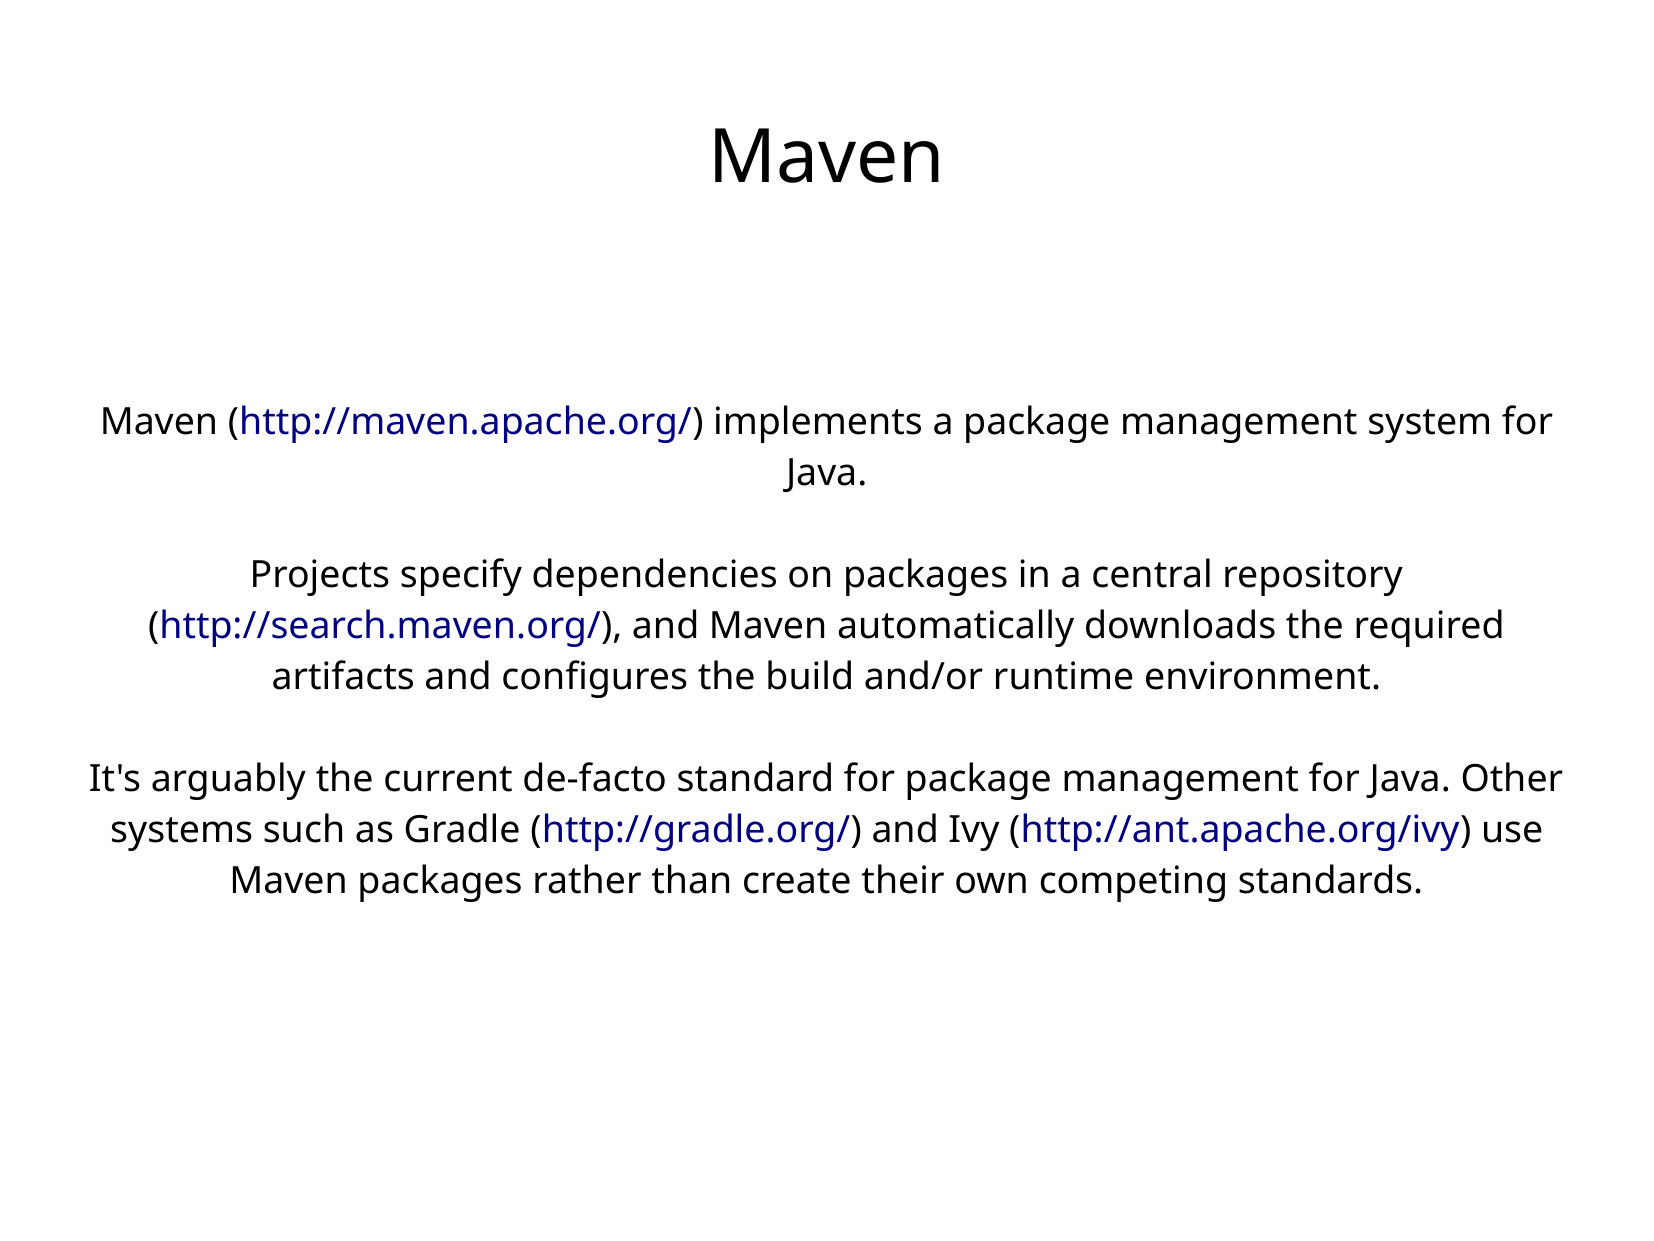

# Maven
Maven (http://maven.apache.org/) implements a package management system for Java.
Projects specify dependencies on packages in a central repository
(http://search.maven.org/), and Maven automatically downloads the required artifacts and configures the build and/or runtime environment.
It's arguably the current de-facto standard for package management for Java. Other systems such as Gradle (http://gradle.org/) and Ivy (http://ant.apache.org/ivy) use Maven packages rather than create their own competing standards.